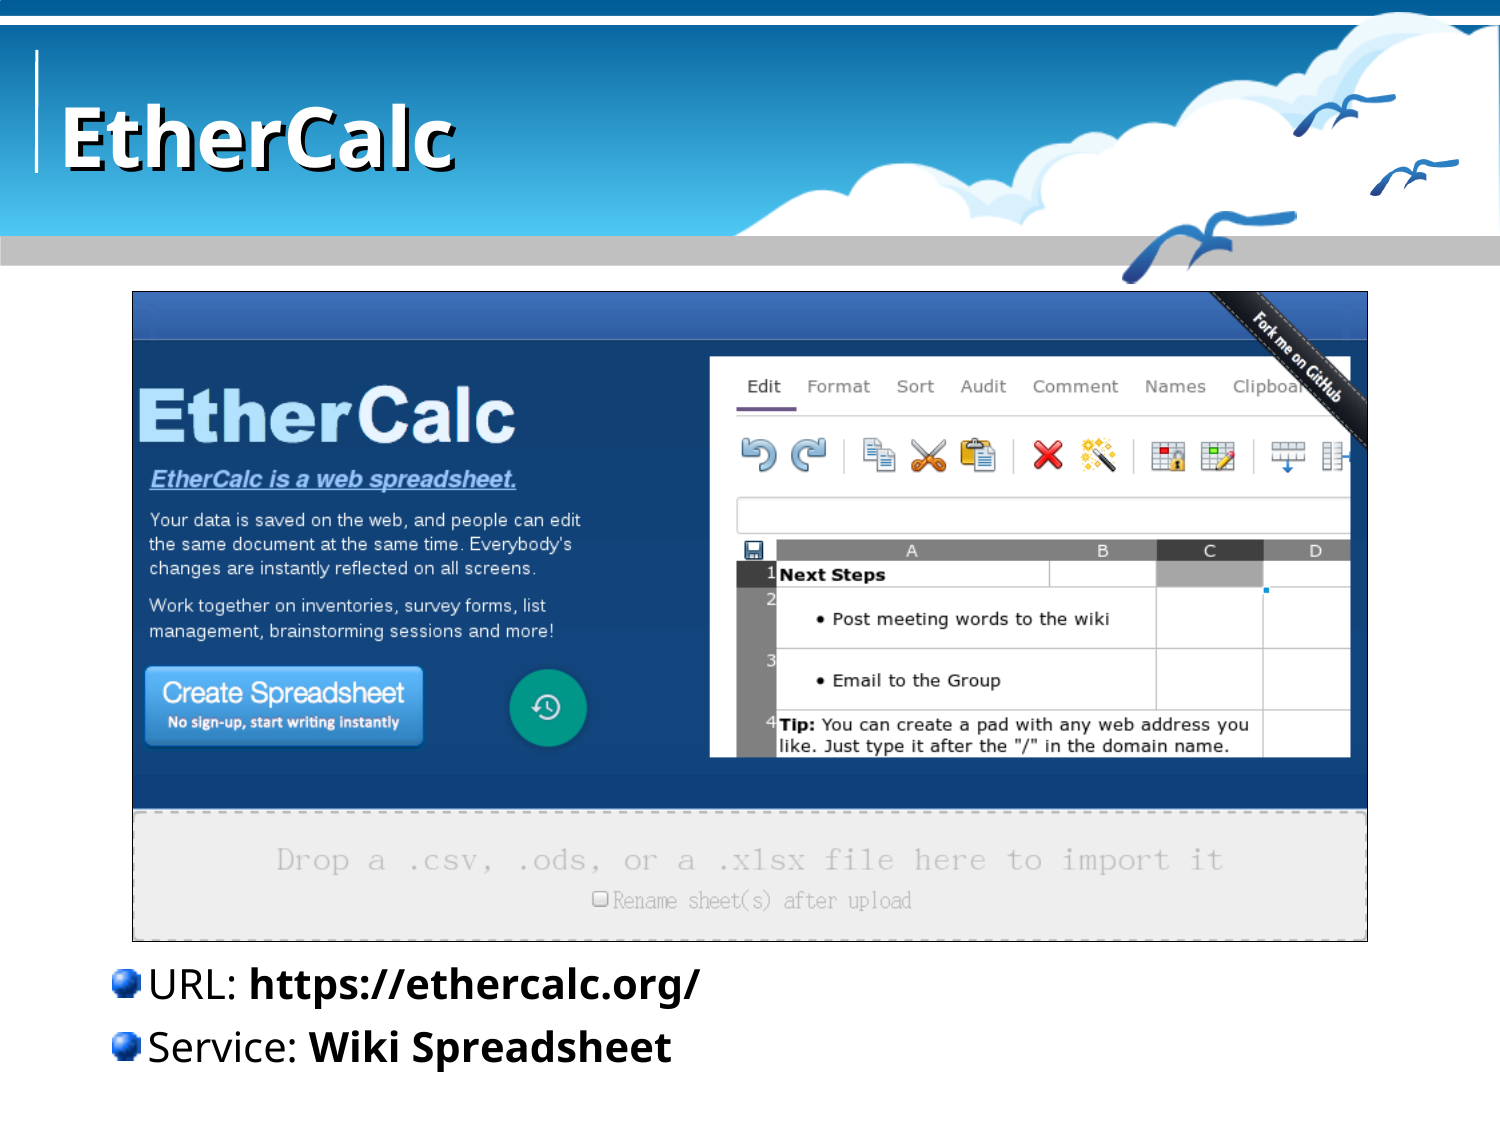

# EtherCalc
URL: https://ethercalc.org/
Service: Wiki Spreadsheet